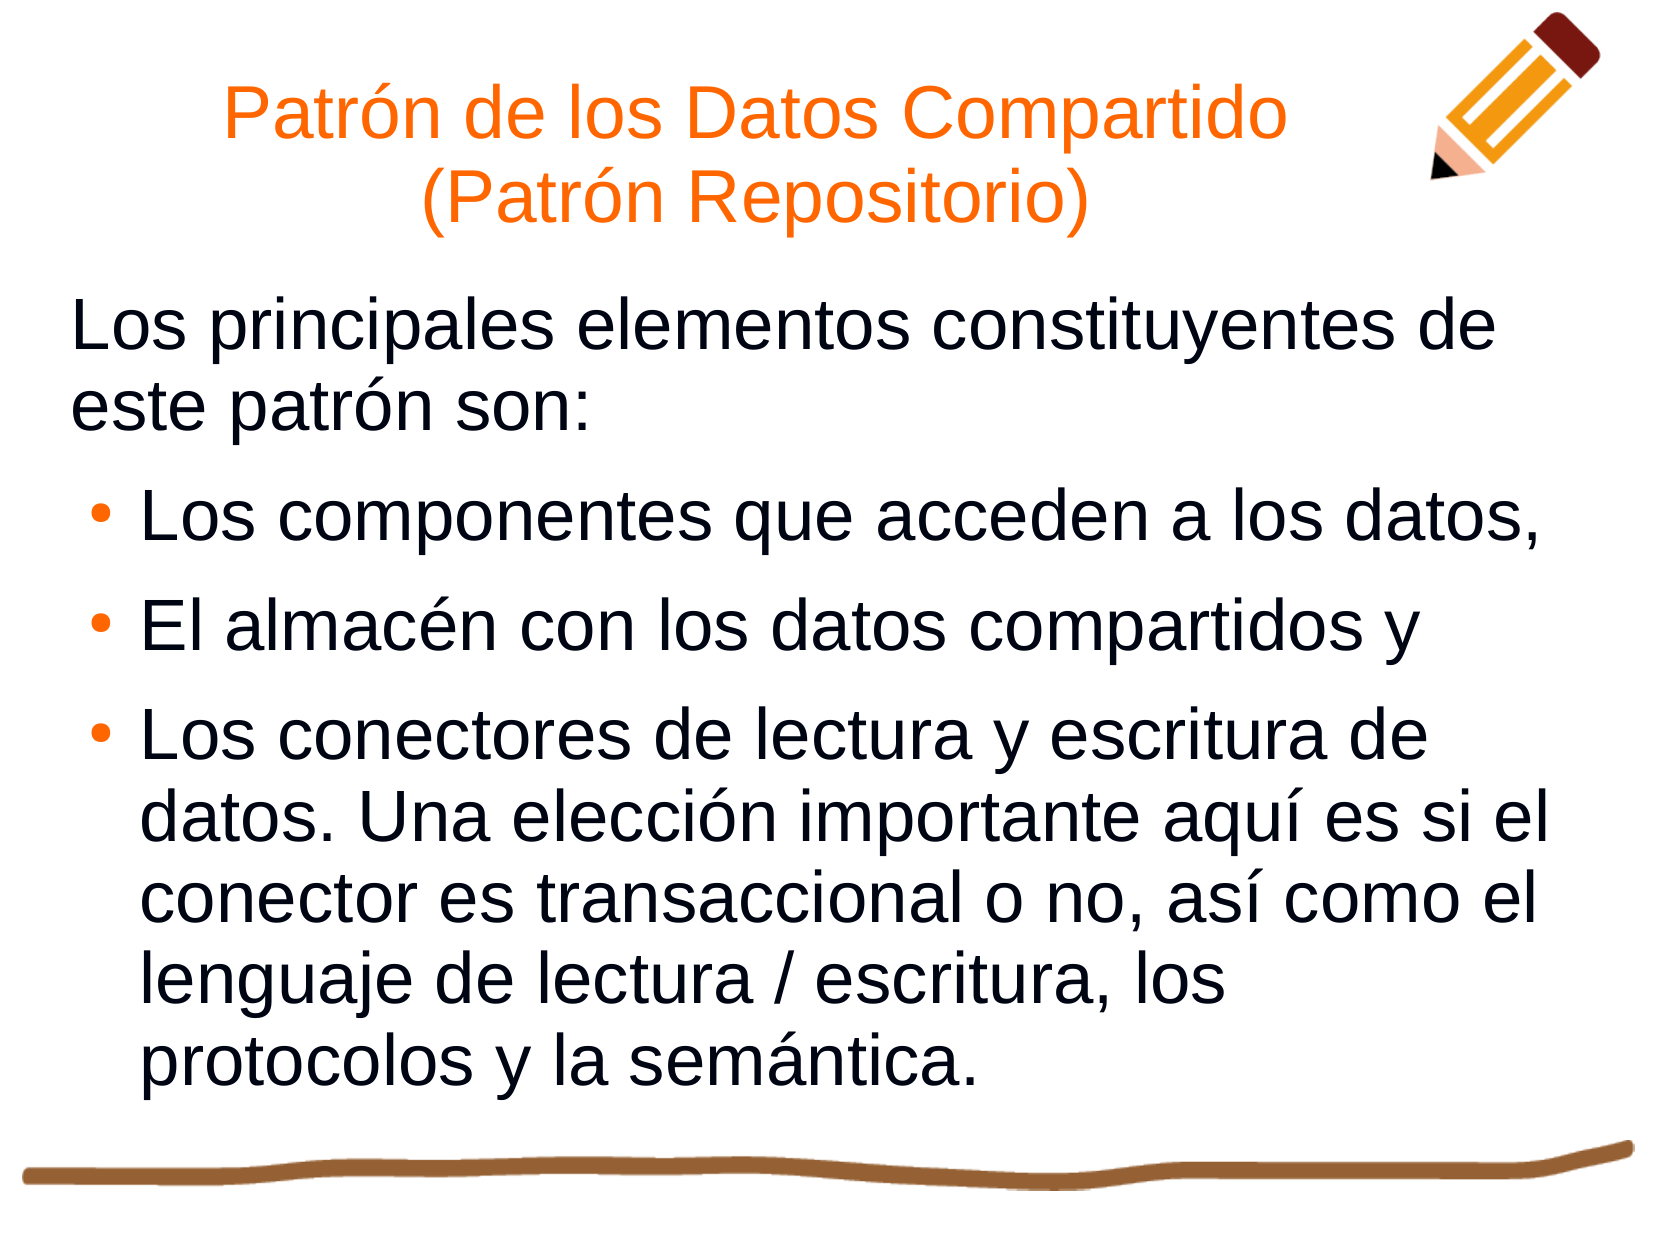

# Patrón de los Datos Compartido (Patrón Repositorio)
Los principales elementos constituyentes de este patrón son:
Los componentes que acceden a los datos,
El almacén con los datos compartidos y
Los conectores de lectura y escritura de datos. Una elección importante aquí es si el conector es transaccional o no, así como el lenguaje de lectura / escritura, los protocolos y la semántica.